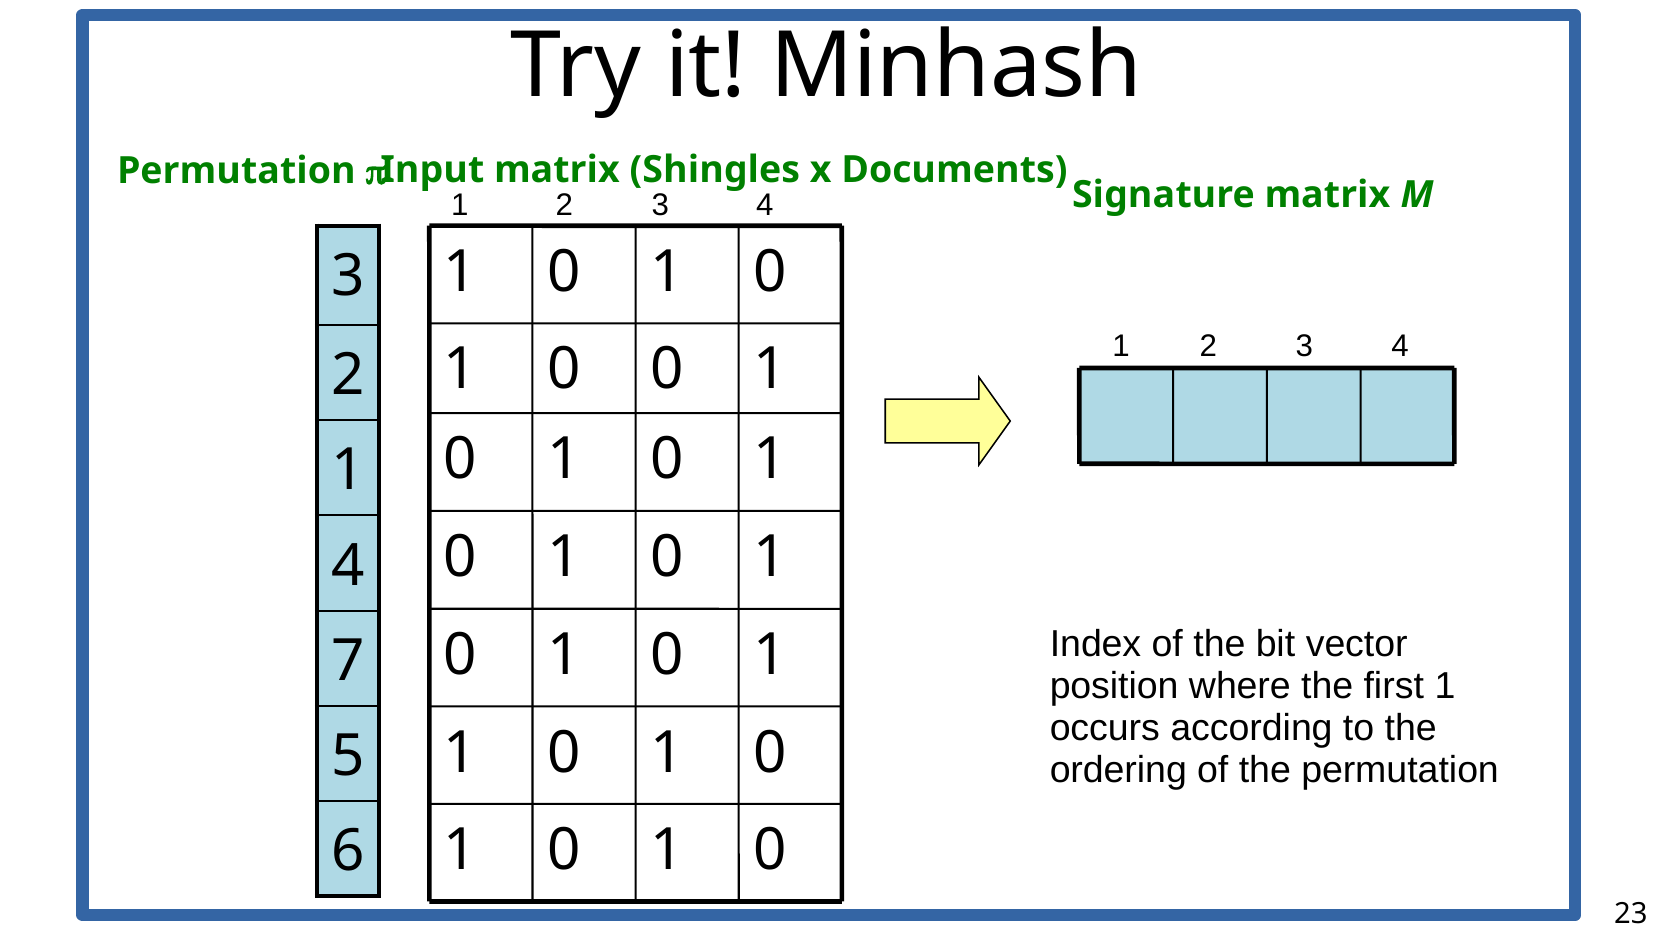

# Try it! Minhash
Input matrix (Shingles x Documents)
Permutation 
Signature matrix M
 1 2 3 4
| 3 |
| --- |
| 2 |
| 1 |
| 4 |
| 7 |
| 5 |
| 6 |
1
0
1
0
 1 2 3 4
1
0
0
1
0
1
0
1
0
1
0
1
0
1
0
1
Index of the bit vector position where the first 1 occurs according to the ordering of the permutation
1
0
1
0
1
0
1
0
23